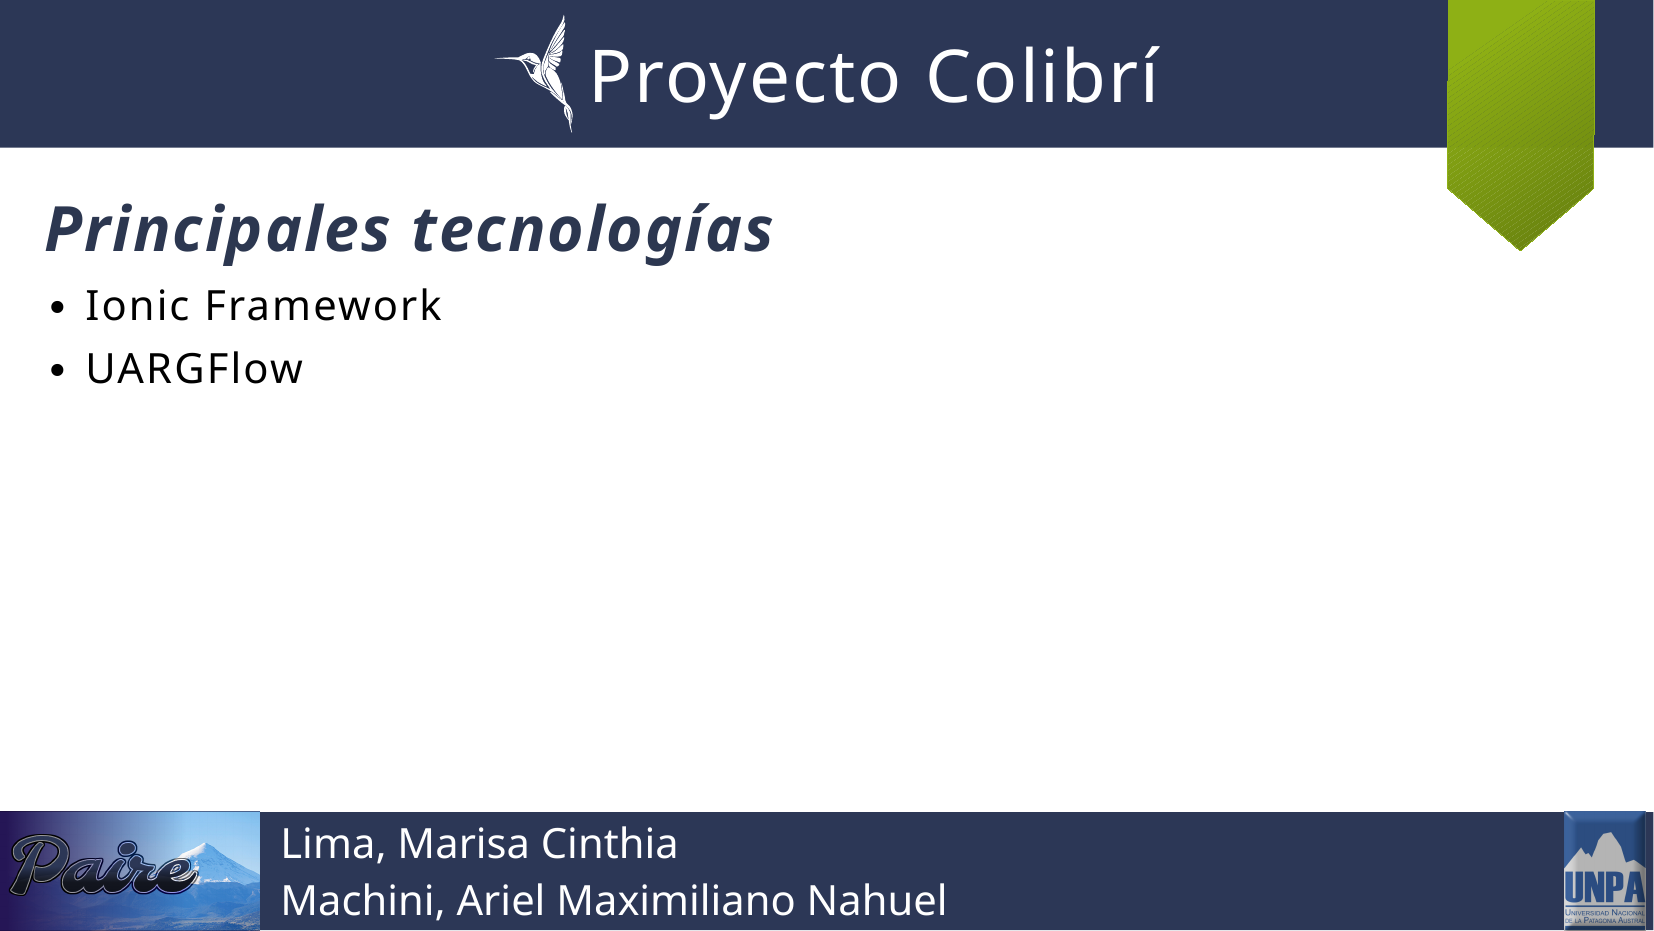

Proyecto Colibrí
Principales tecnologías
∙ Ionic Framework
∙ UARGFlow
Lima, Marisa Cinthia
Machini, Ariel Maximiliano Nahuel